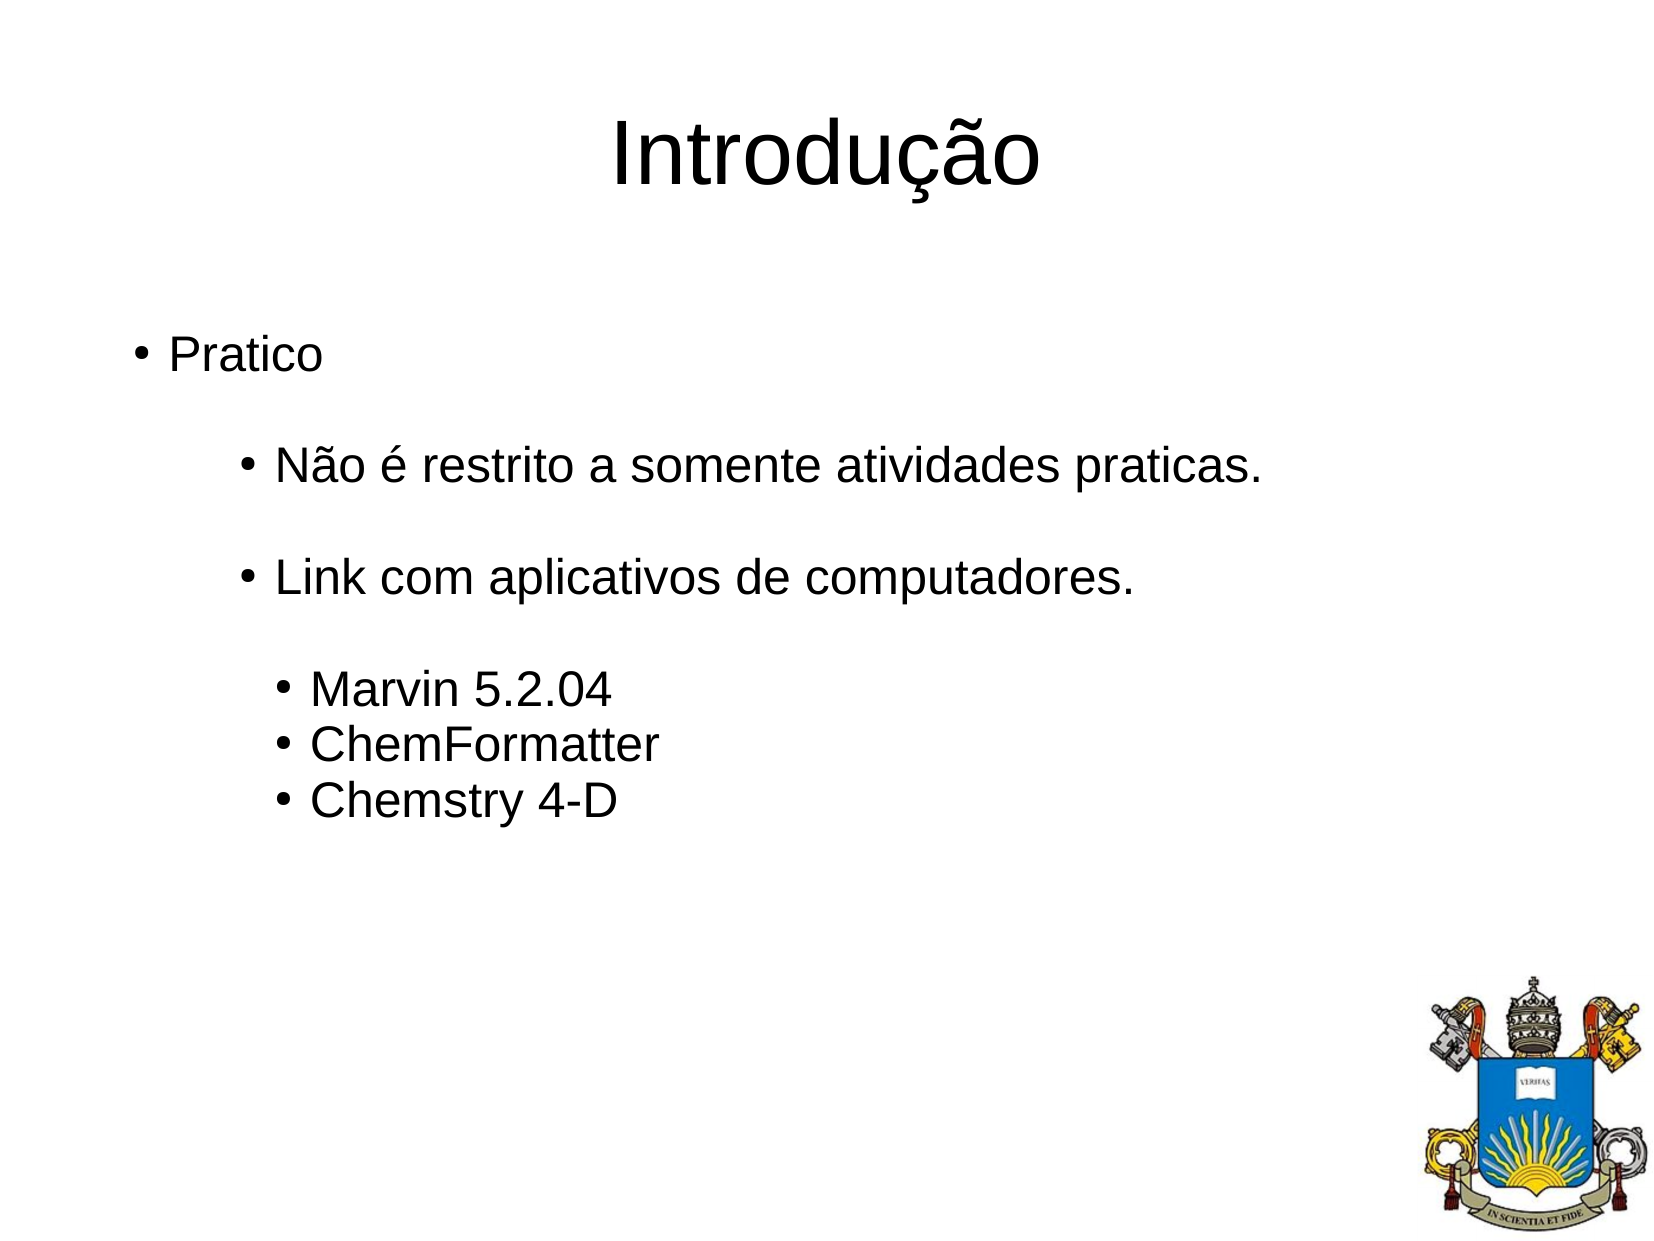

# Introdução
Pratico
Não é restrito a somente atividades praticas.
Link com aplicativos de computadores.
Marvin 5.2.04
ChemFormatter
Chemstry 4-D